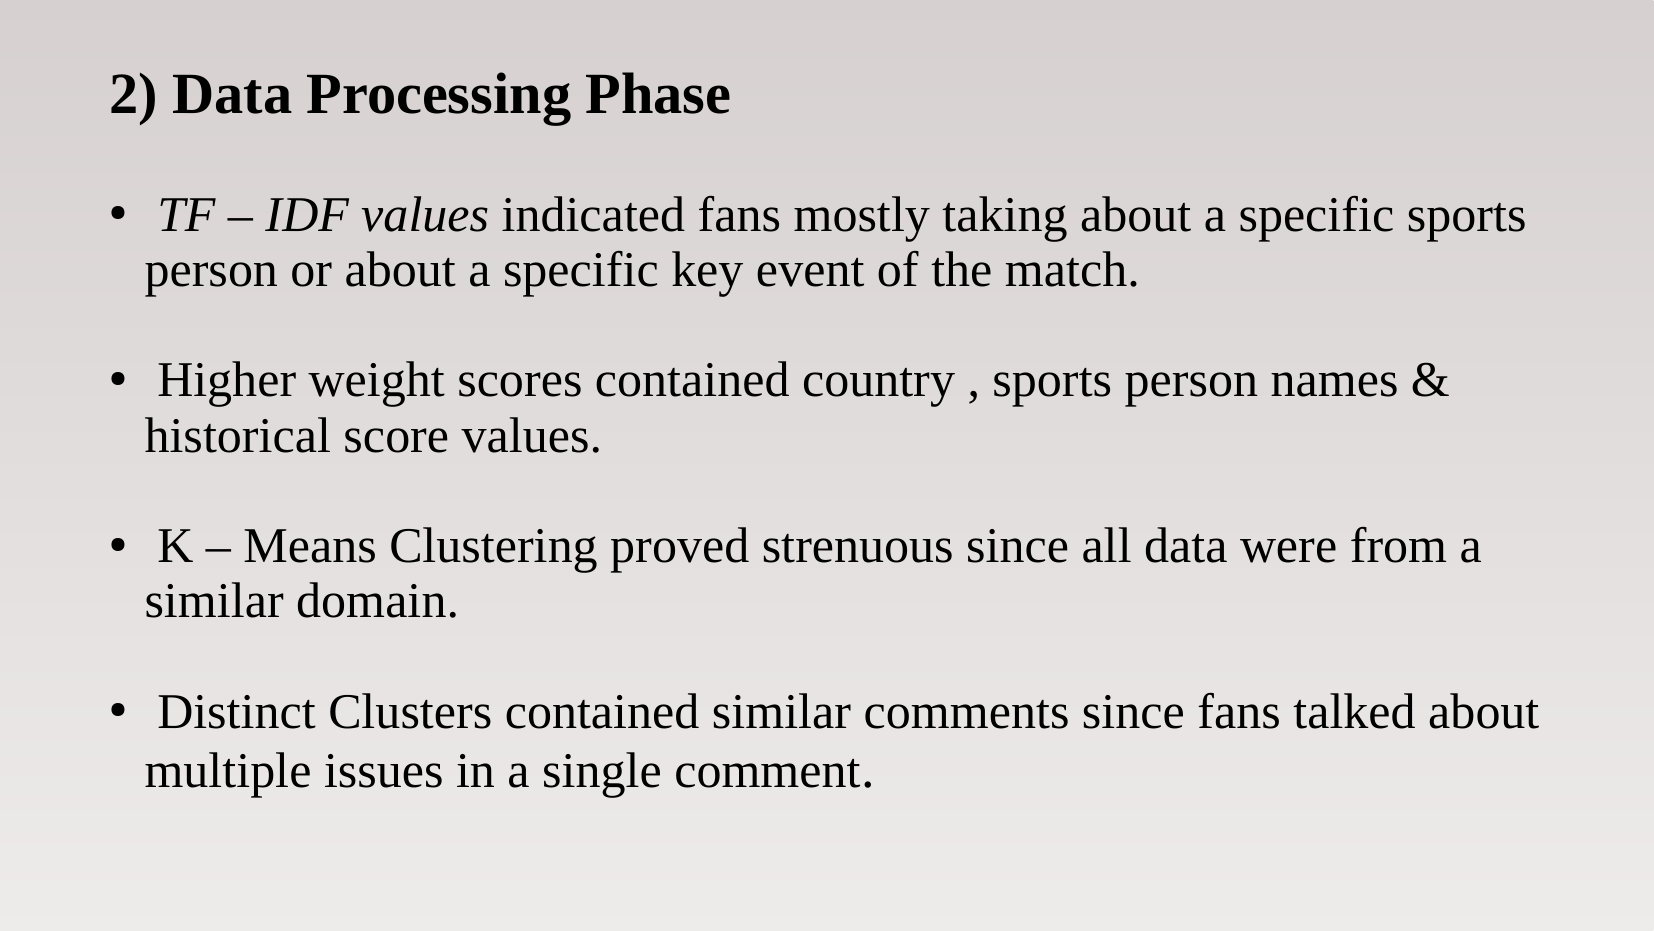

#
 Data Processing Phase
 TF – IDF values indicated fans mostly taking about a specific sports person or about a specific key event of the match.
 Higher weight scores contained country , sports person names & historical score values.
 K – Means Clustering proved strenuous since all data were from a similar domain.
 Distinct Clusters contained similar comments since fans talked about multiple issues in a single comment.